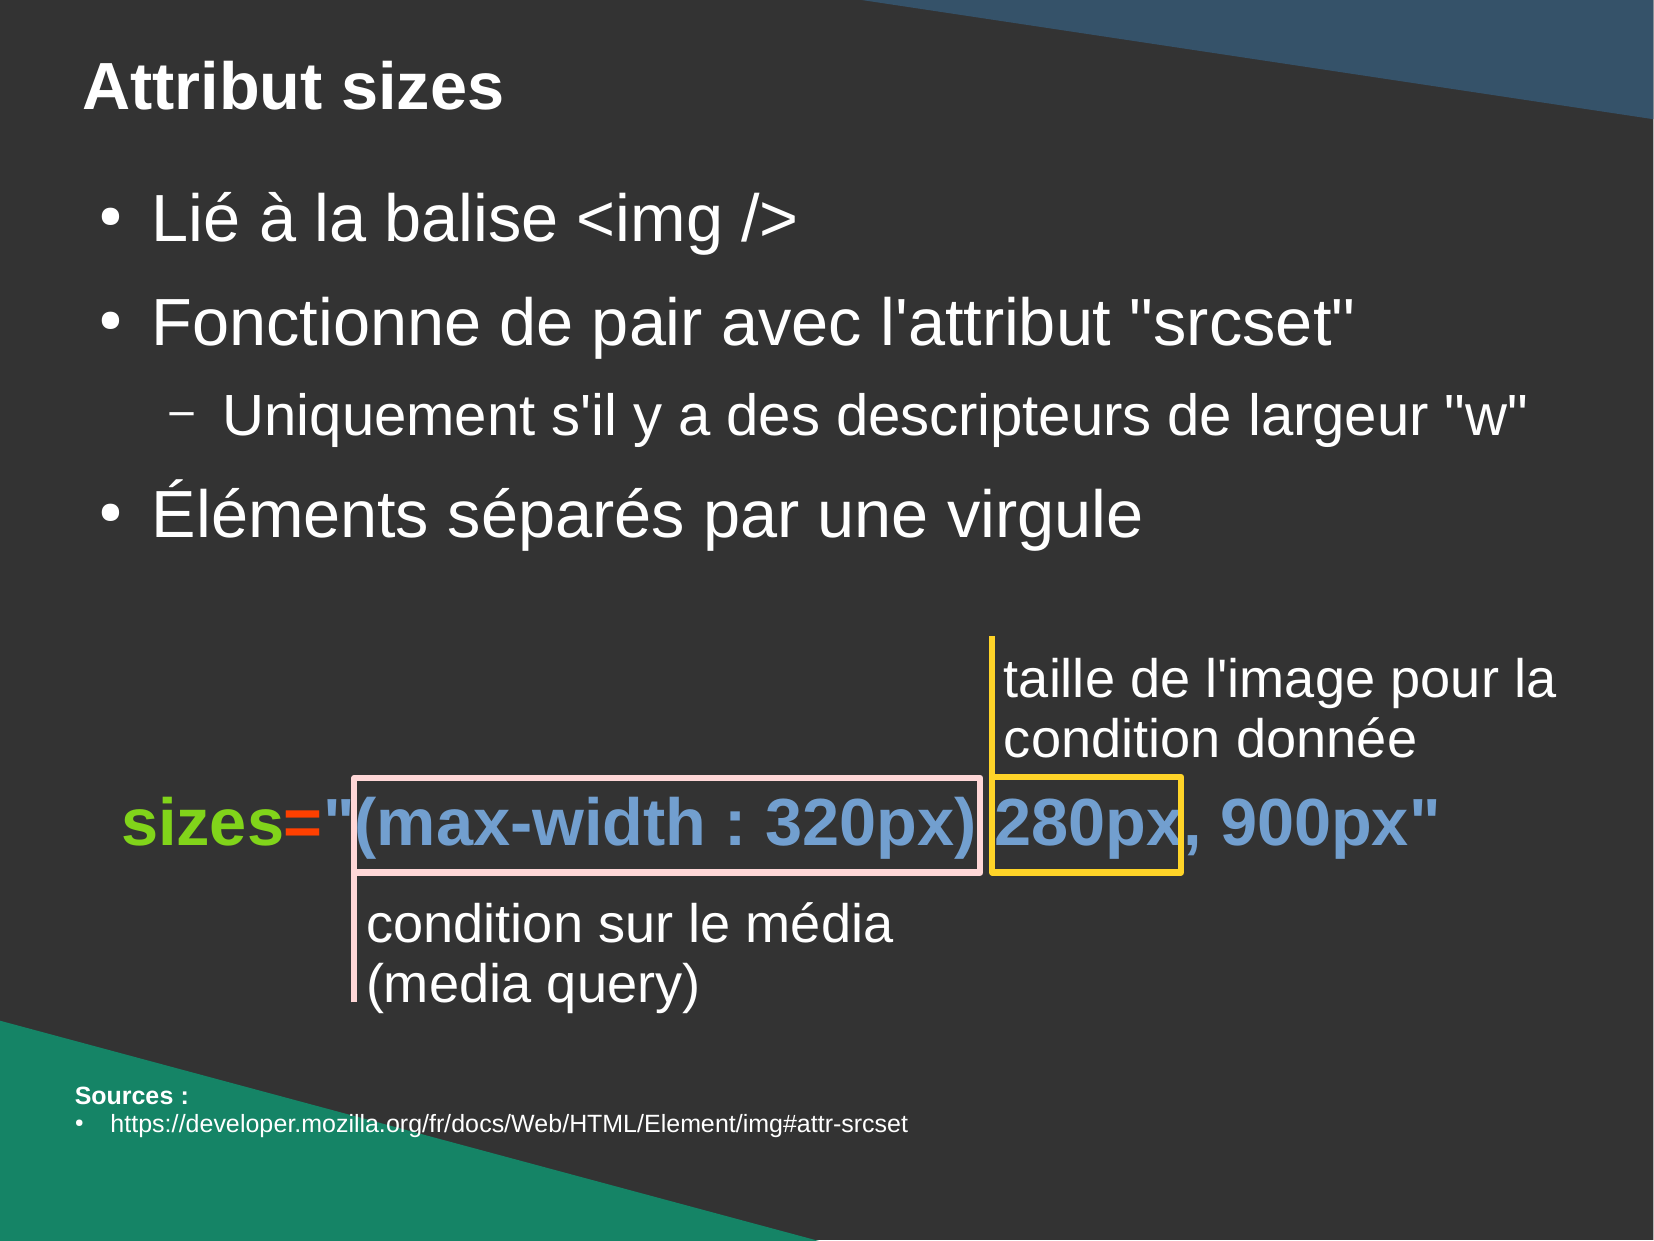

# Attribut sizes
Lié à la balise <img />
Fonctionne de pair avec l'attribut "srcset"
Uniquement s'il y a des descripteurs de largeur "w"
Éléments séparés par une virgule
taille de l'image pour la condition donnée
sizes="(max-width : 320px) 280px, 900px"
condition sur le média (media query)
Sources :
https://developer.mozilla.org/fr/docs/Web/HTML/Element/img#attr-srcset